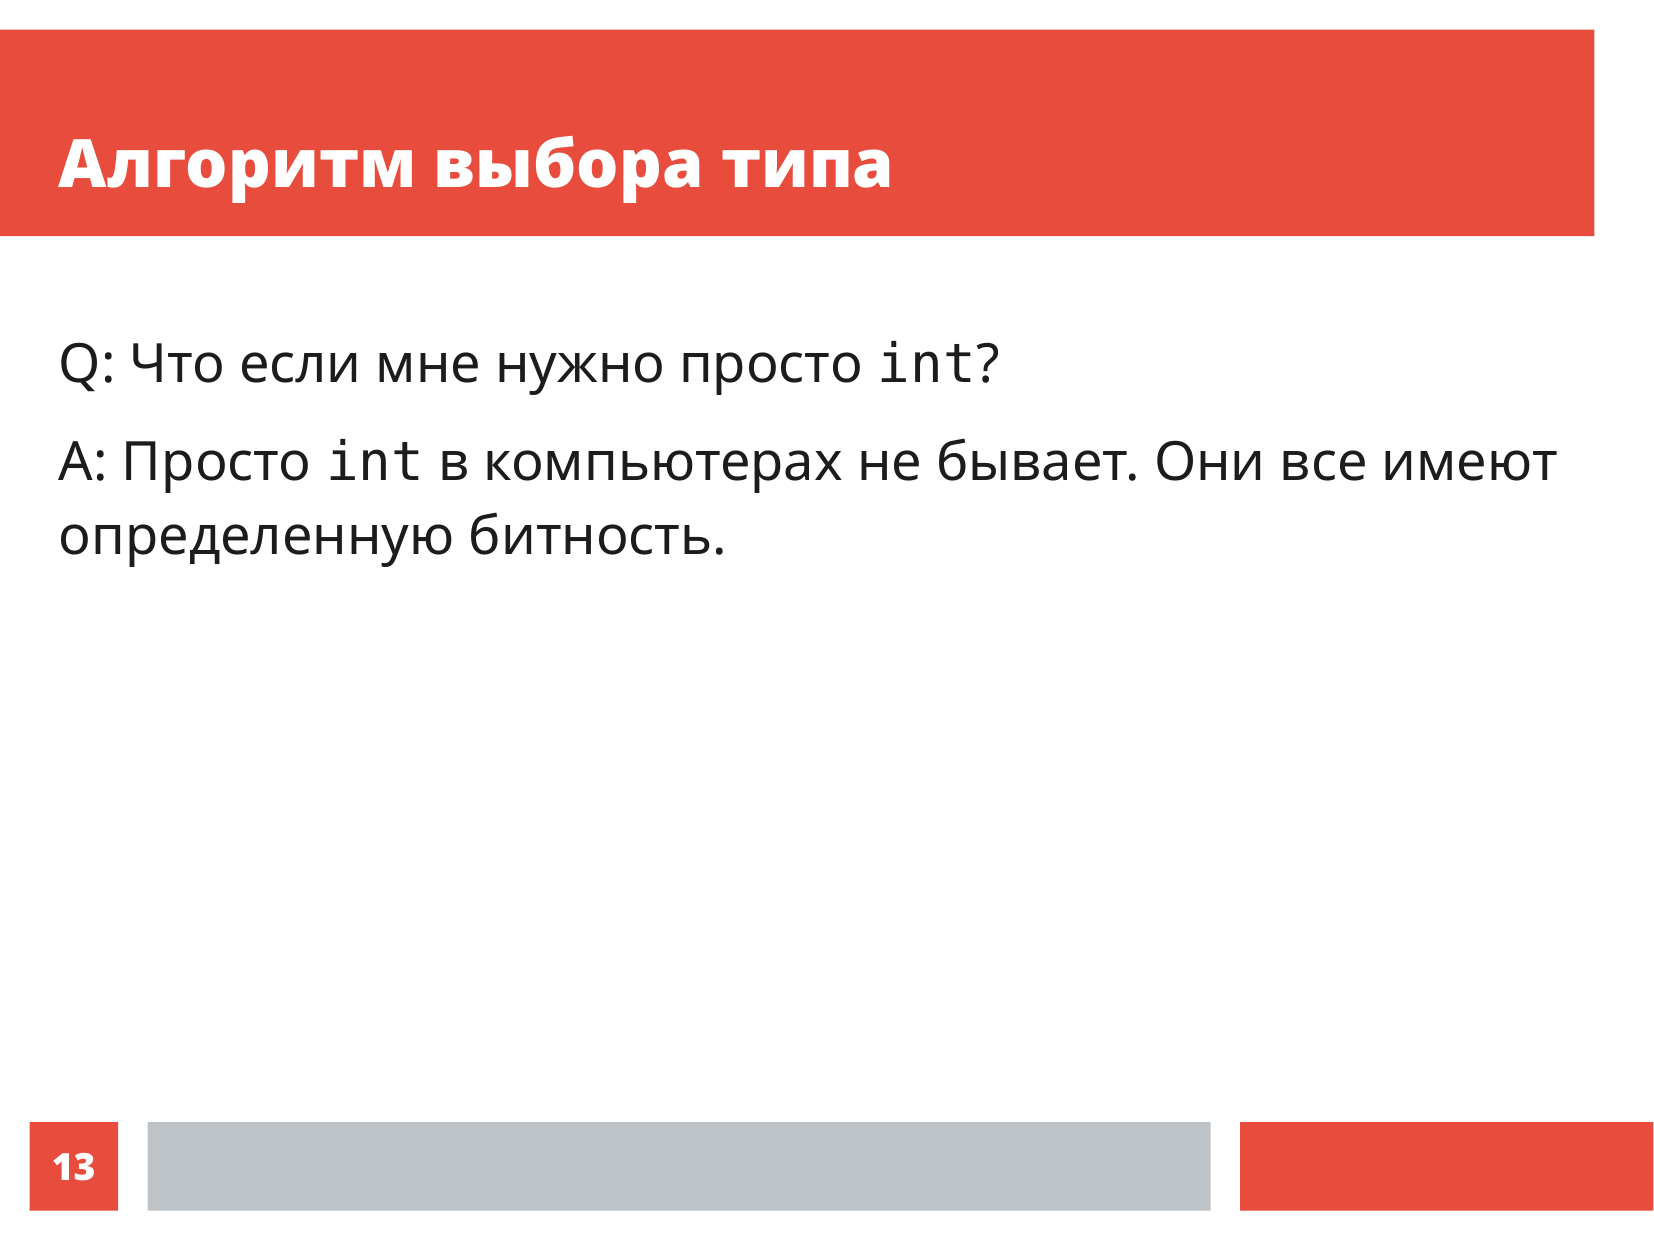

# Алгоритм выбора типа
Q: Что если мне нужно просто int?
A: Просто int в компьютерах не бывает. Они все имеют определенную битность.
13